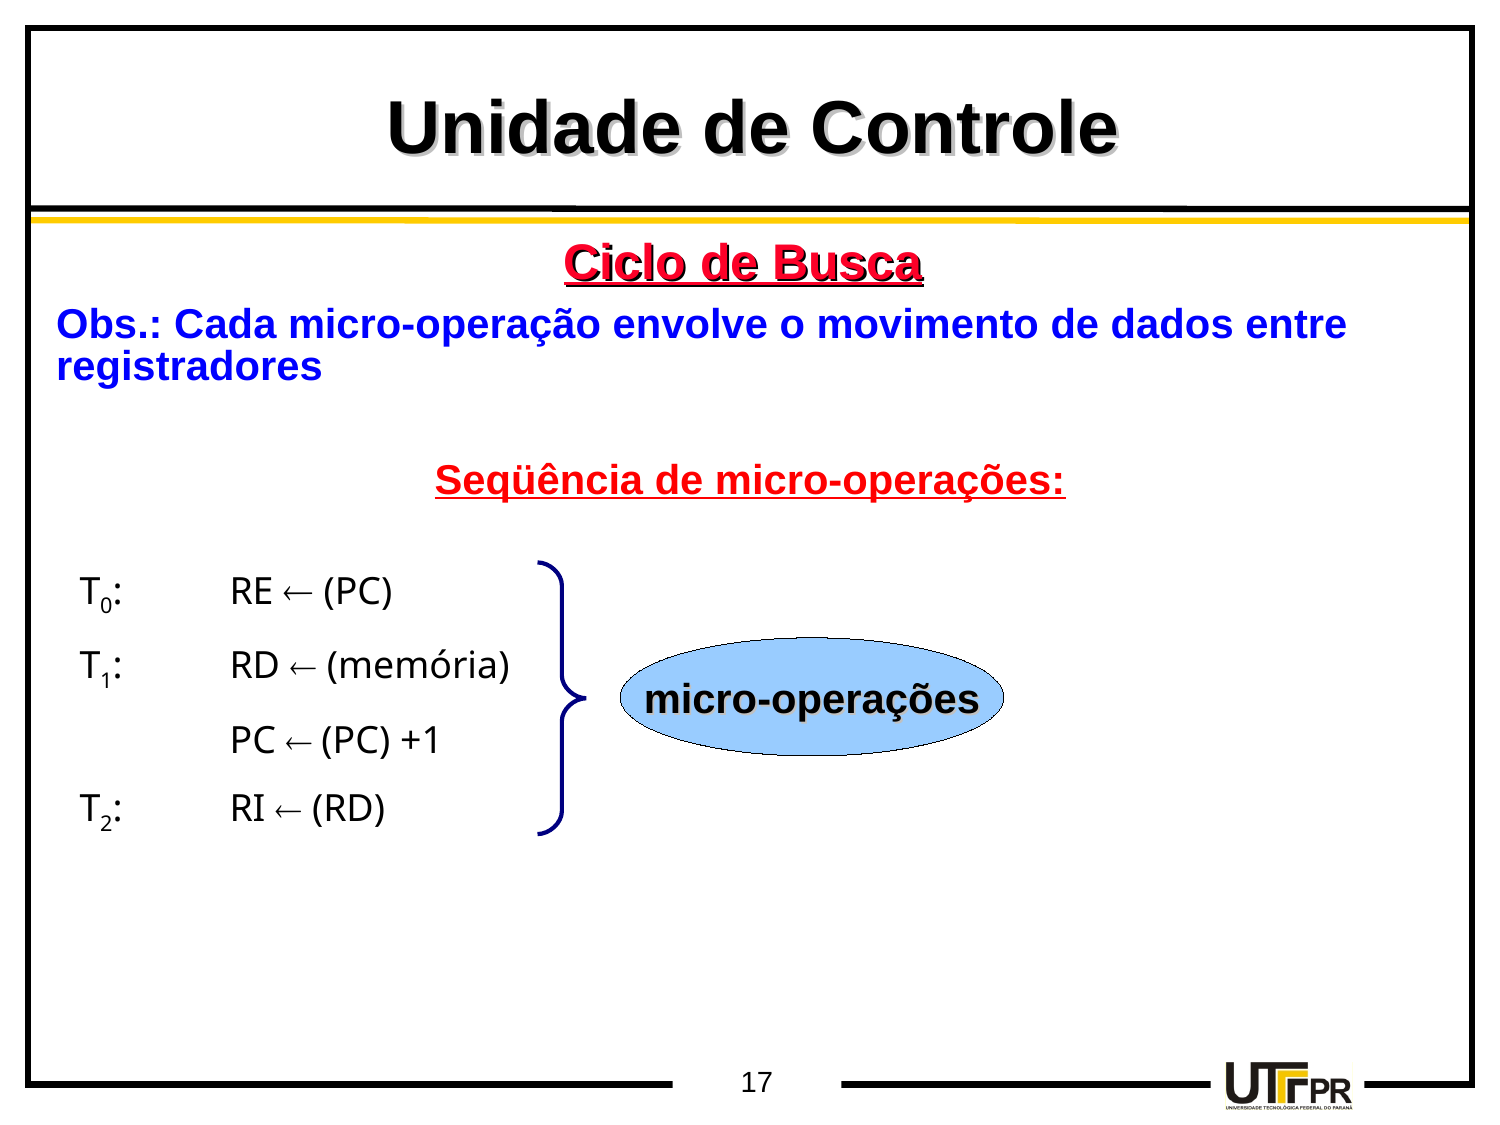

Unidade de Controle
# Ciclo de Busca
Obs.: Cada micro-operação envolve o movimento de dados entre registradores
Seqüência de micro-operações:
T0:	RE  (PC)
T1:	RD  (memória)
 	PC  (PC) +1
T2:	RI  (RD)
micro-operações